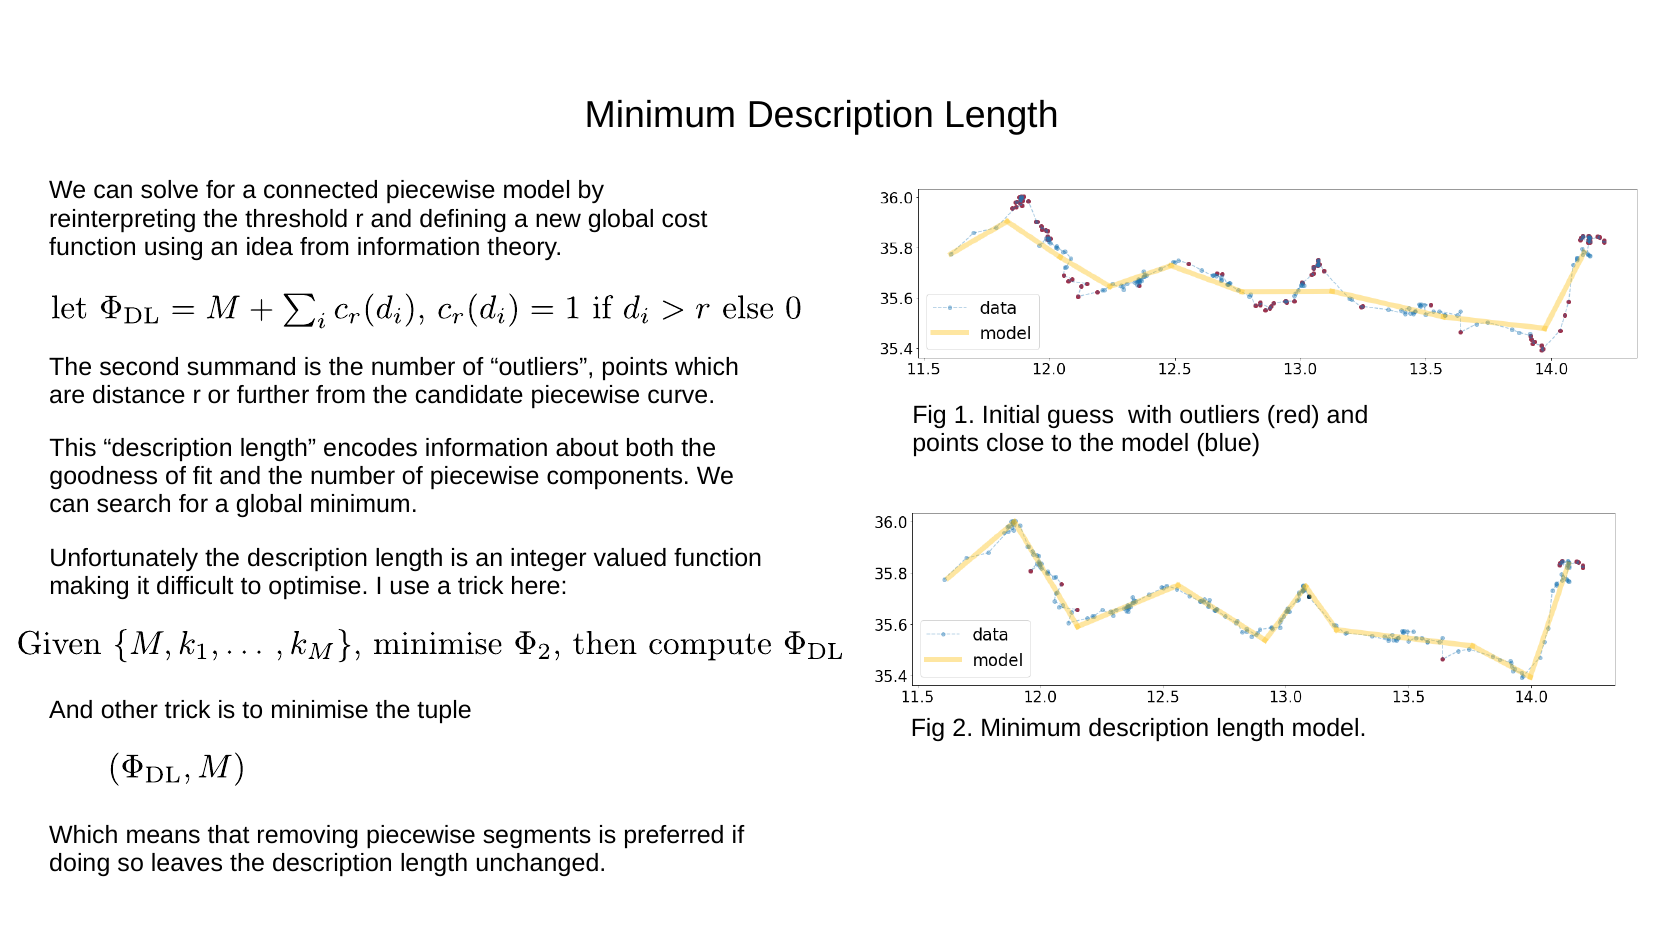

# Minimum Description Length
We can solve for a connected piecewise model by reinterpreting the threshold r and defining a new global cost function using an idea from information theory.
The second summand is the number of “outliers”, points which are distance r or further from the candidate piecewise curve.
Fig 1. Initial guess with outliers (red) and points close to the model (blue)
This “description length” encodes information about both the goodness of fit and the number of piecewise components. We can search for a global minimum.
Unfortunately the description length is an integer valued function making it difficult to optimise. I use a trick here:
And other trick is to minimise the tuple
Fig 2. Minimum description length model.
Which means that removing piecewise segments is preferred if doing so leaves the description length unchanged.